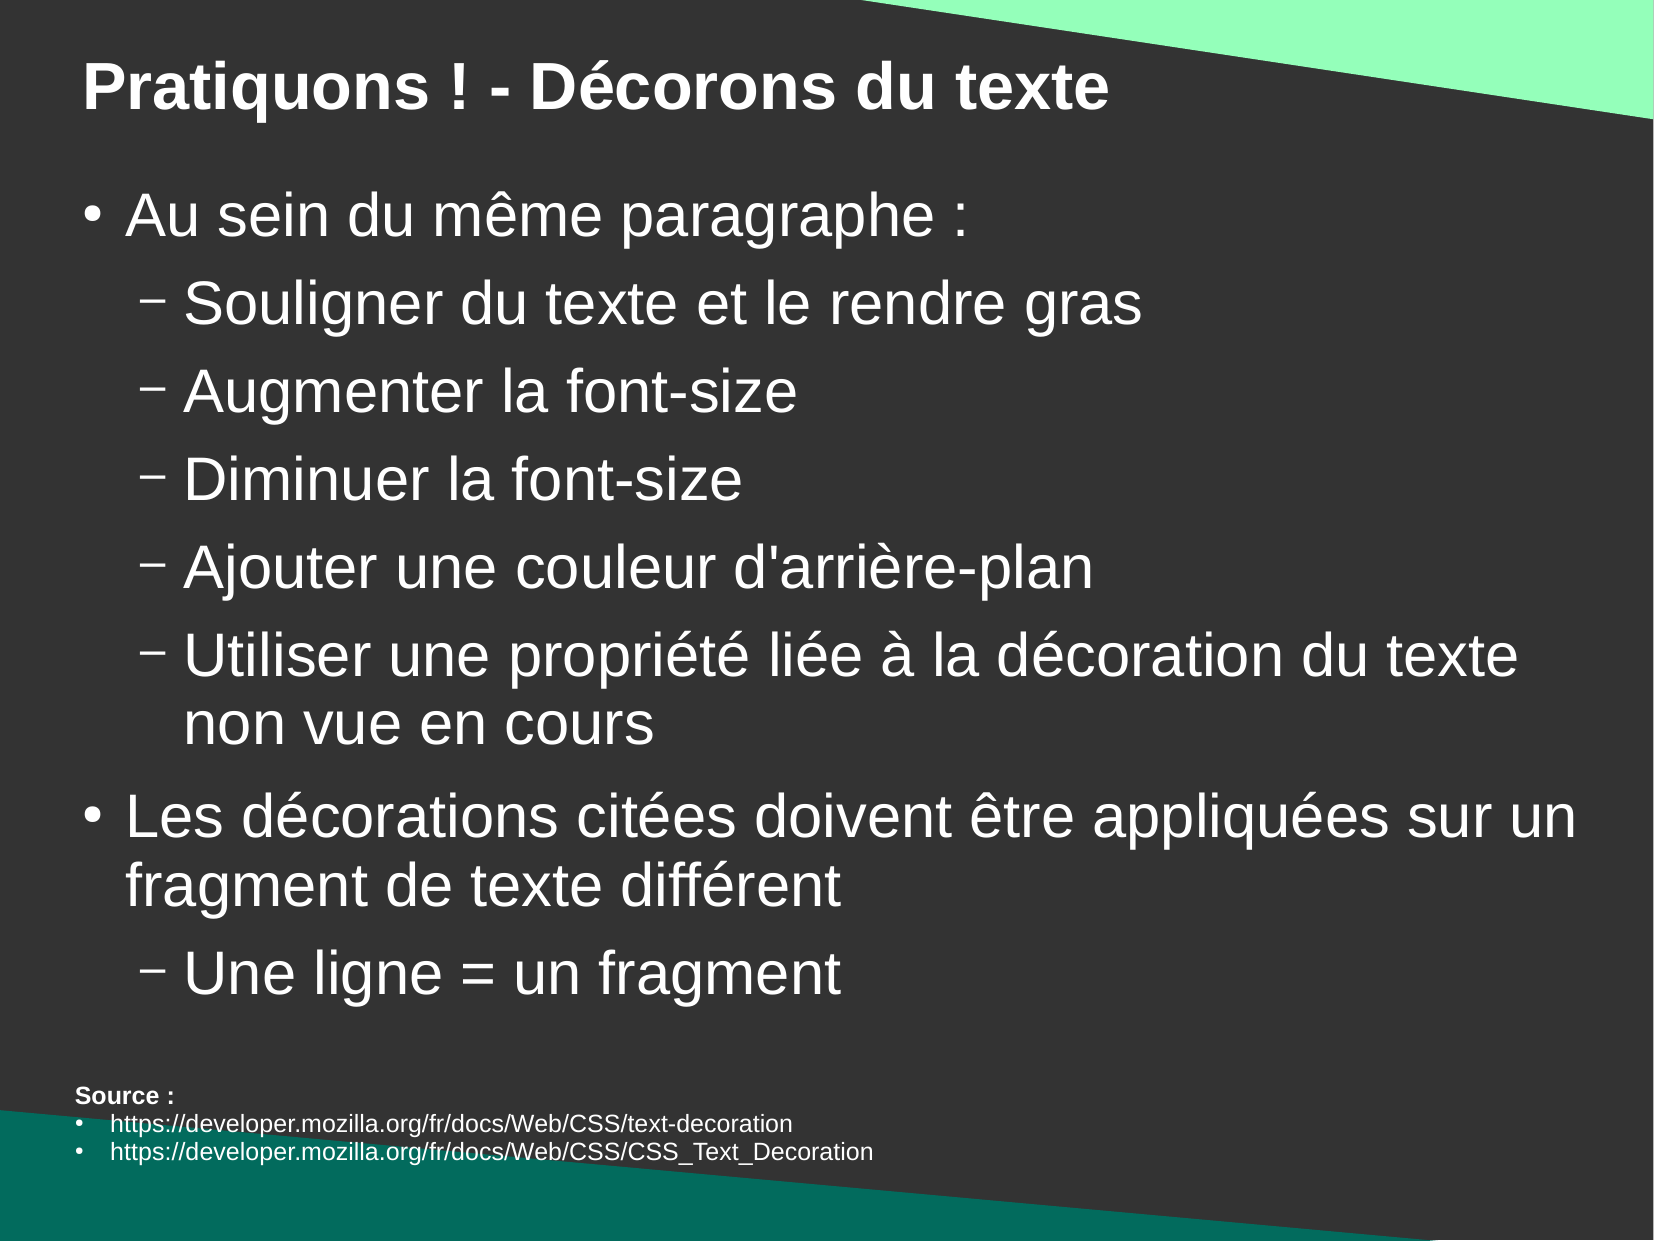

# Pratiquons ! - Décorons du texte
Au sein du même paragraphe :
Souligner du texte et le rendre gras
Augmenter la font-size
Diminuer la font-size
Ajouter une couleur d'arrière-plan
Utiliser une propriété liée à la décoration du texte non vue en cours
Les décorations citées doivent être appliquées sur un fragment de texte différent
Une ligne = un fragment
Source :
https://developer.mozilla.org/fr/docs/Web/CSS/text-decoration
https://developer.mozilla.org/fr/docs/Web/CSS/CSS_Text_Decoration